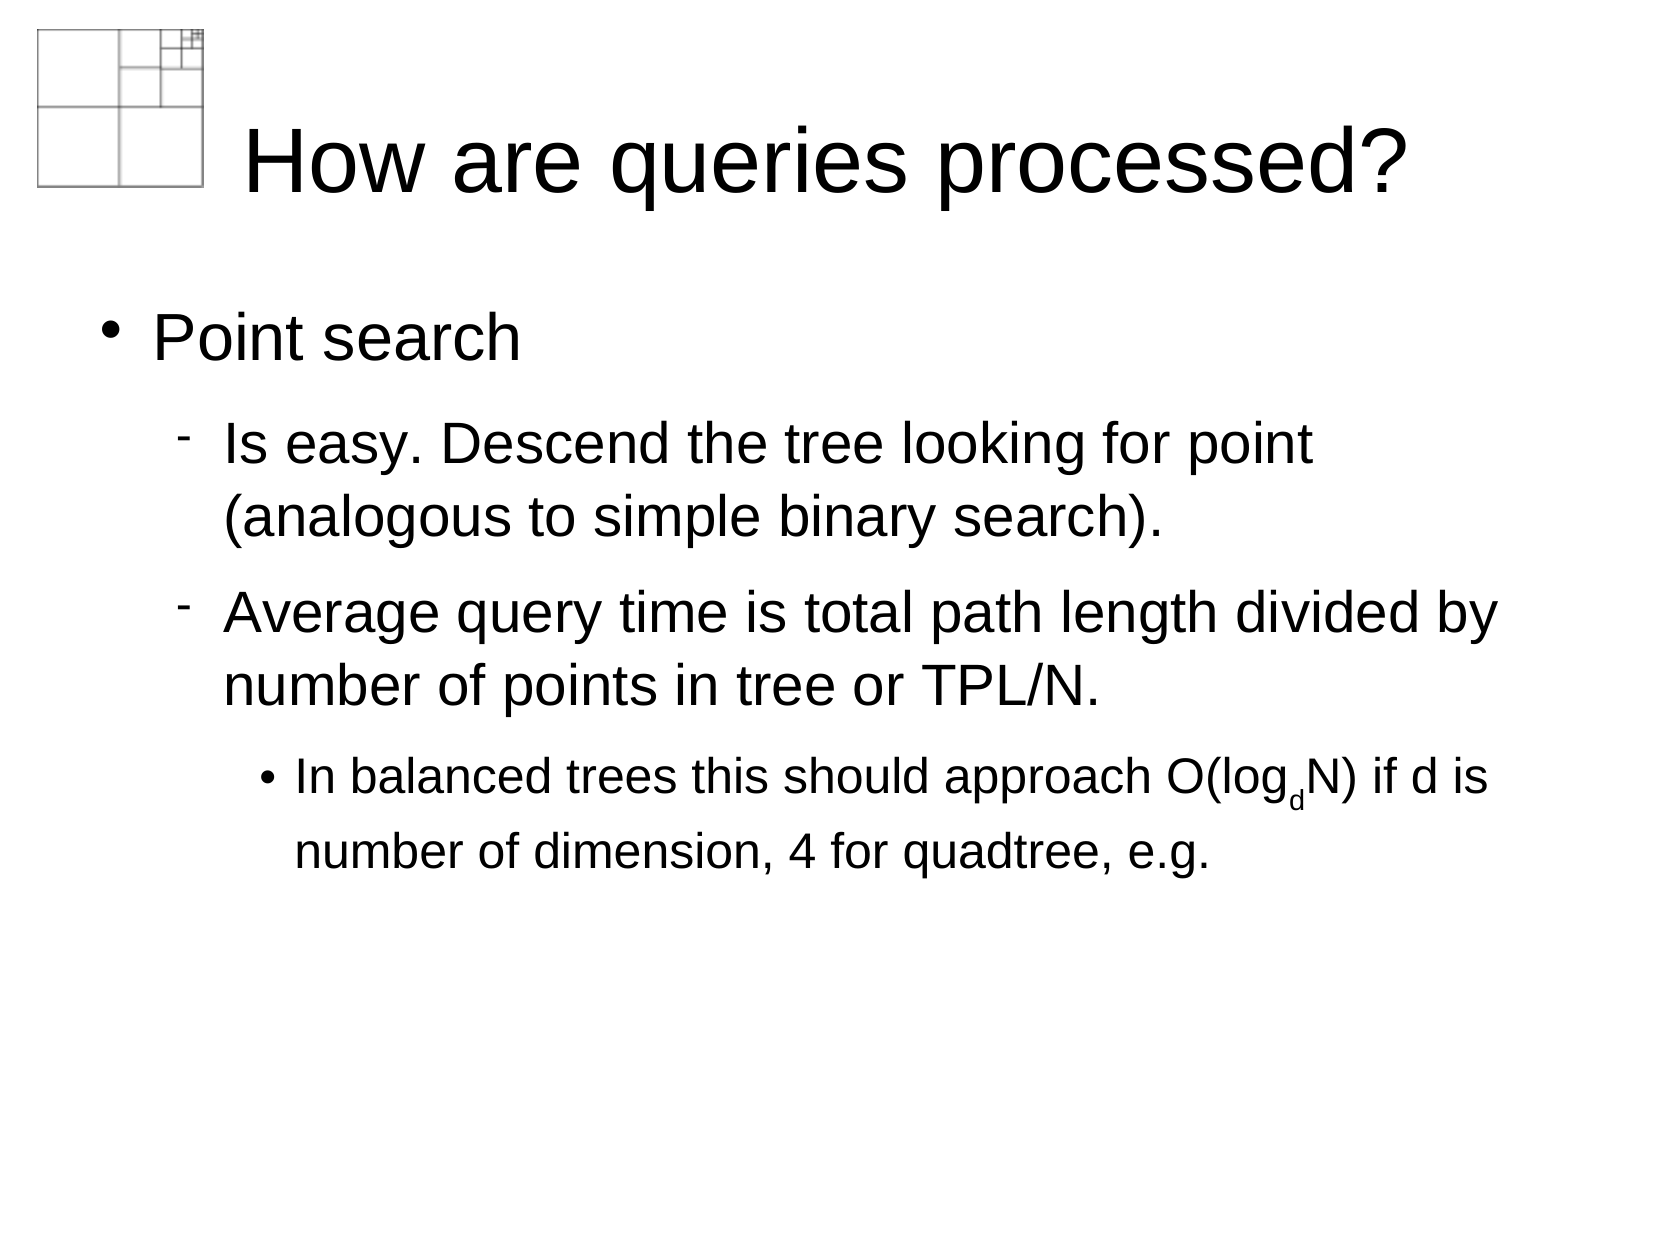

# How are queries processed?
Point search
Is easy. Descend the tree looking for point (analogous to simple binary search).
Average query time is total path length divided by number of points in tree or TPL/N.
In balanced trees this should approach O(logdN) if d is number of dimension, 4 for quadtree, e.g.